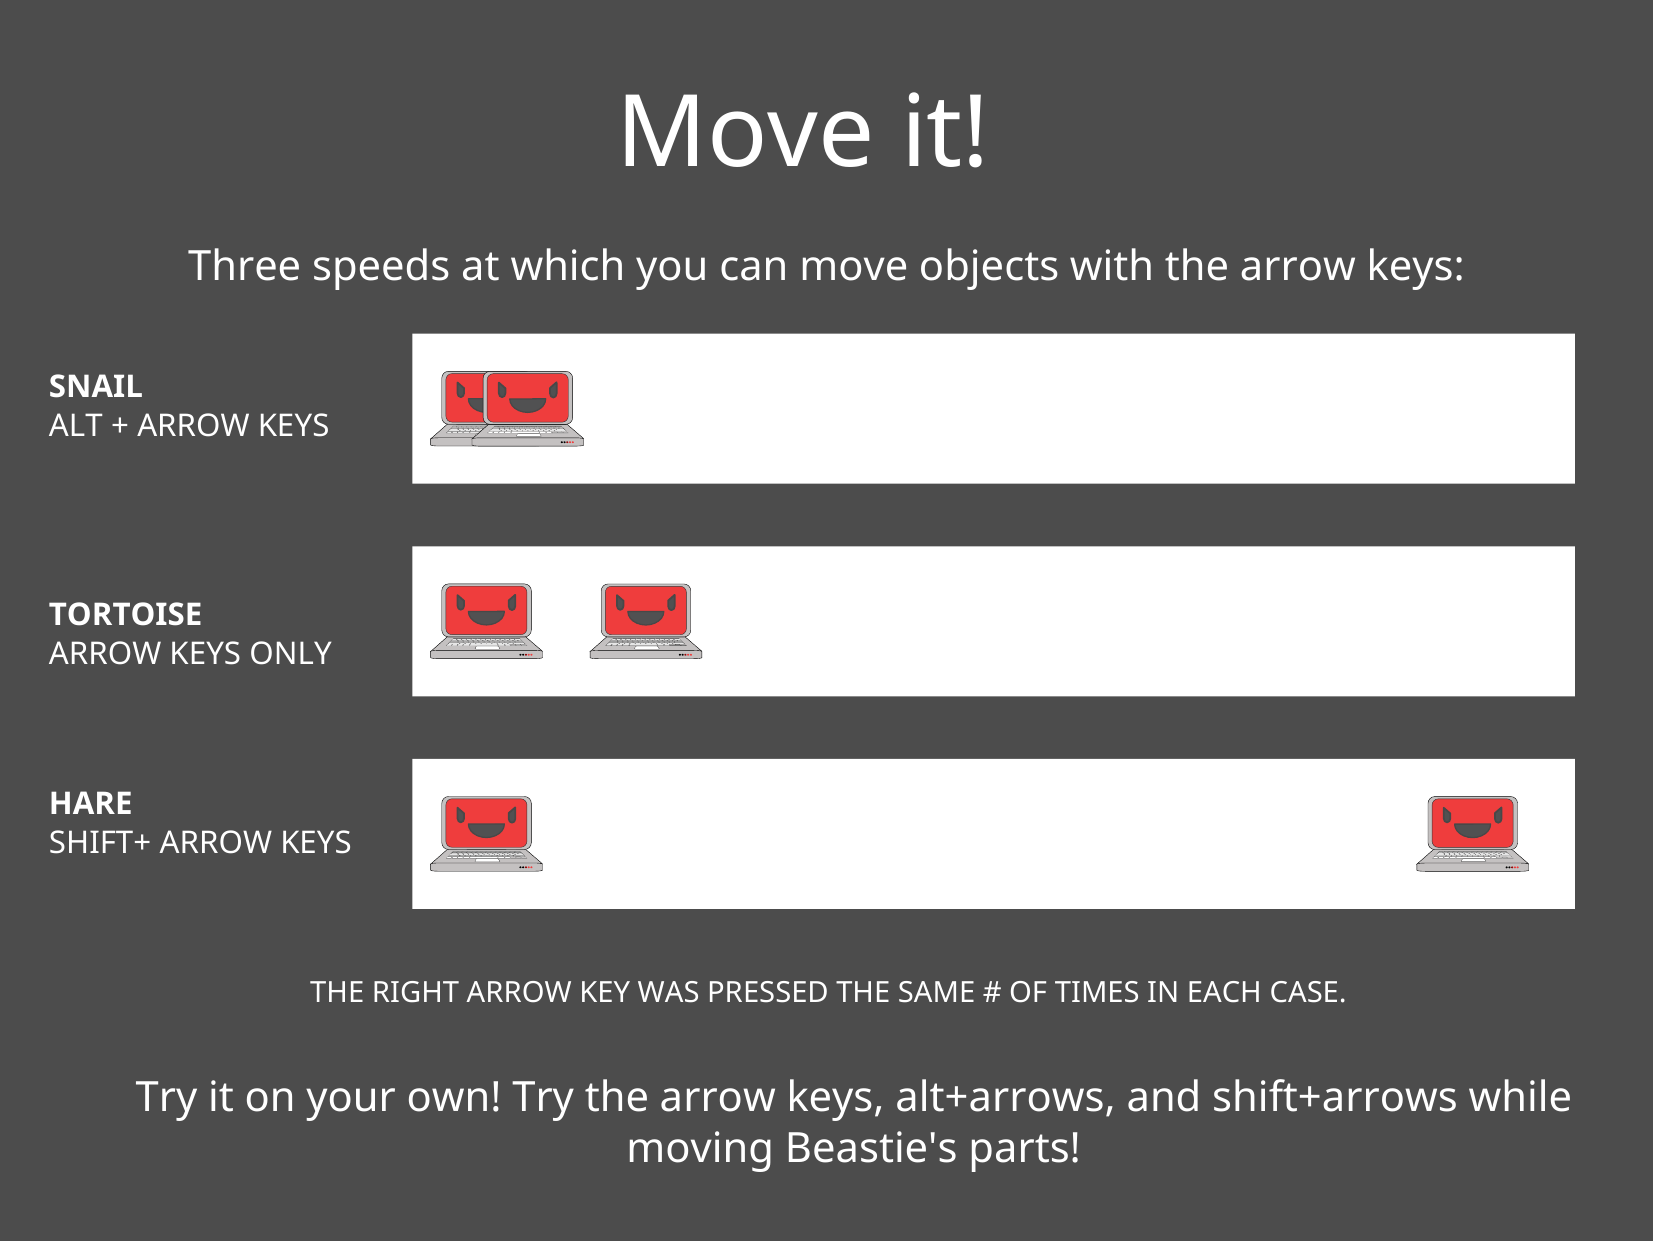

# Move it!
Three speeds at which you can move objects with the arrow keys:
SNAIL
ALT + ARROW KEYS
TORTOISE
ARROW KEYS ONLY
HARE
SHIFT+ ARROW KEYS
THE RIGHT ARROW KEY WAS PRESSED THE SAME # OF TIMES IN EACH CASE.
Try it on your own! Try the arrow keys, alt+arrows, and shift+arrows while moving Beastie's parts!